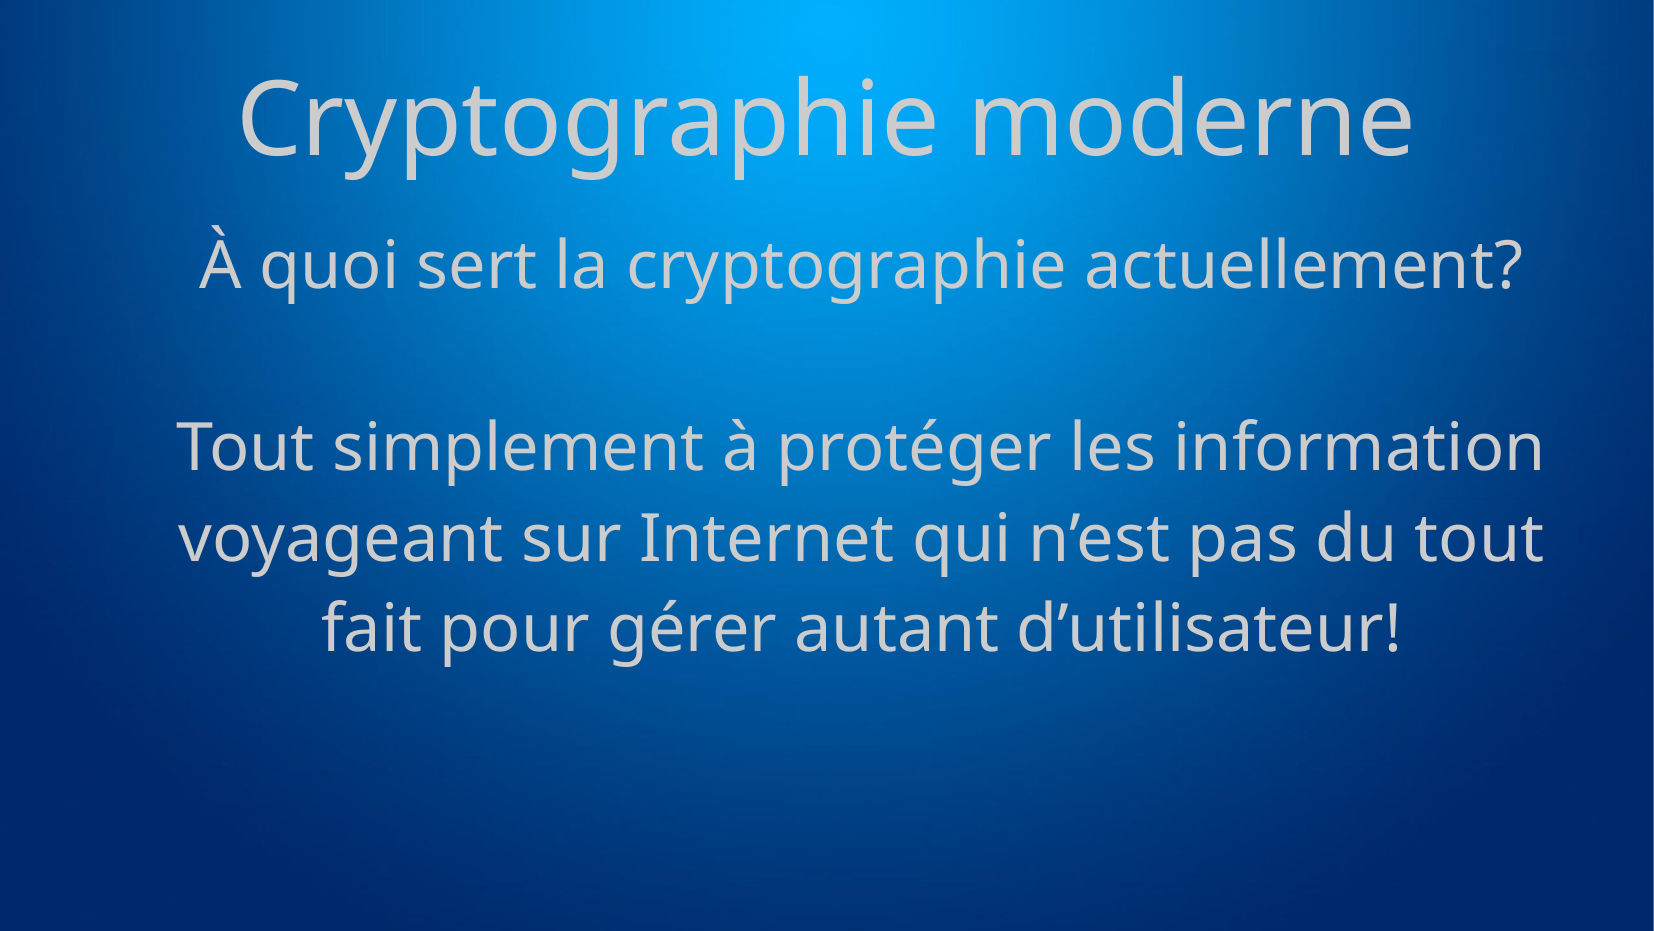

# Cryptographie moderne
À quoi sert la cryptographie actuellement?
Tout simplement à protéger les information voyageant sur Internet qui n’est pas du tout fait pour gérer autant d’utilisateur!